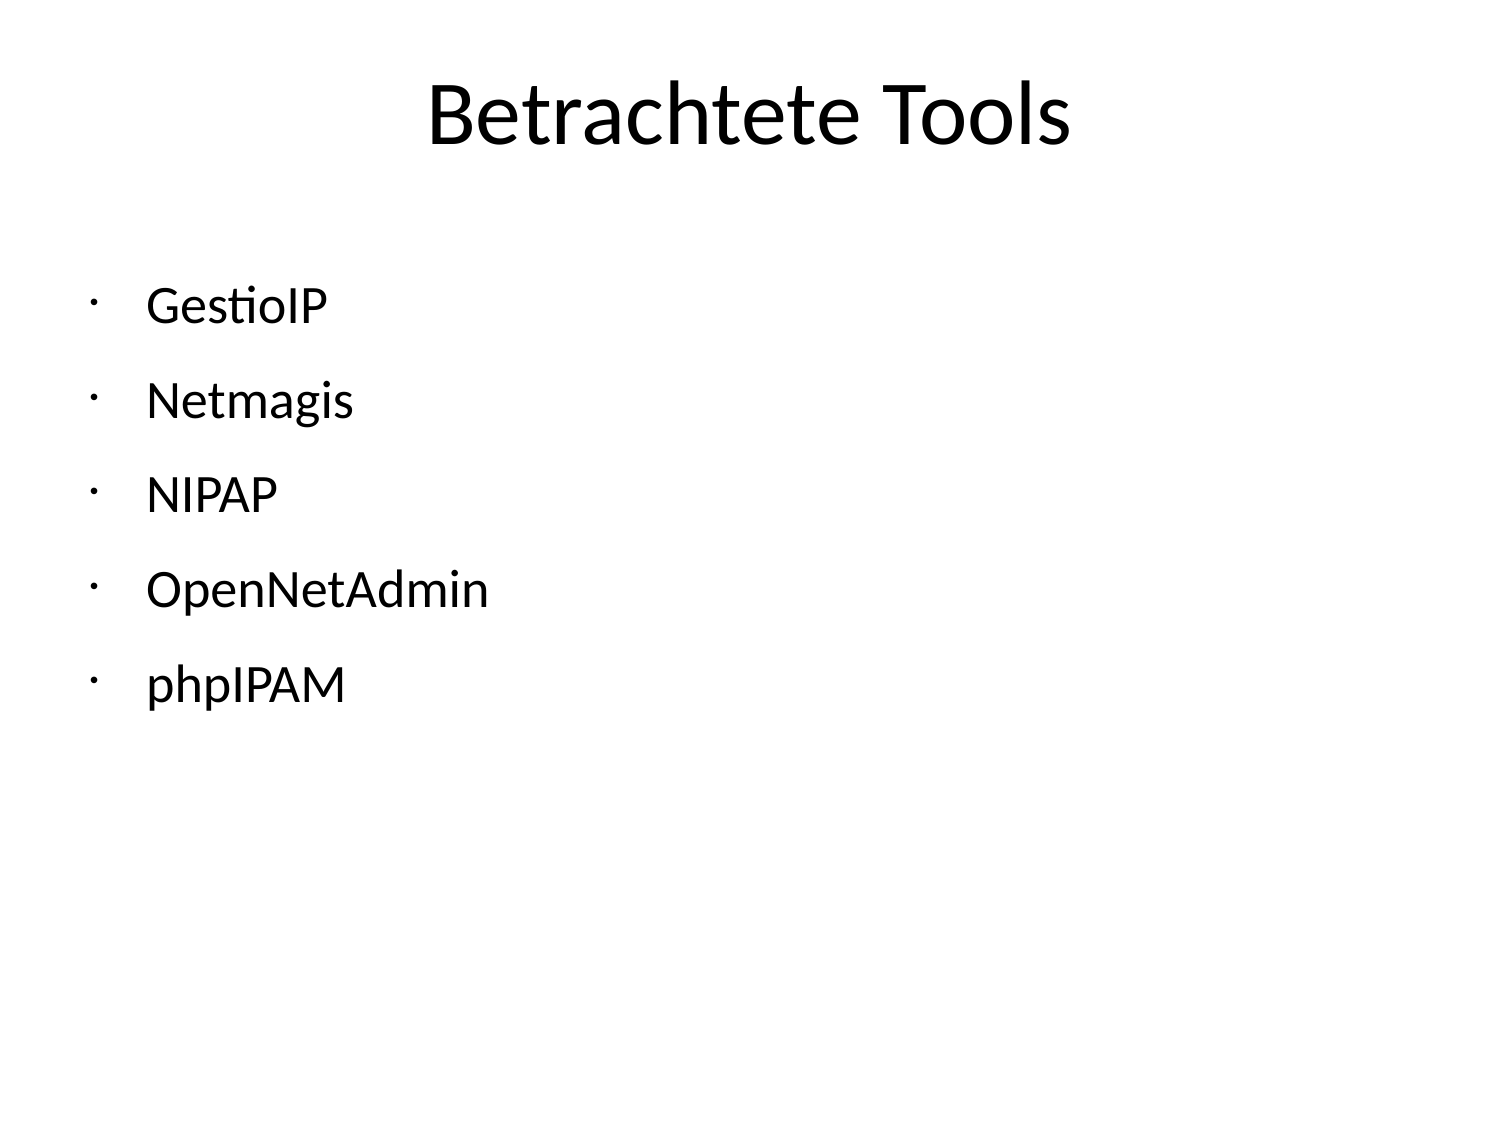

# Betrachtete Tools
GestioIP
Netmagis
NIPAP
OpenNetAdmin
phpIPAM